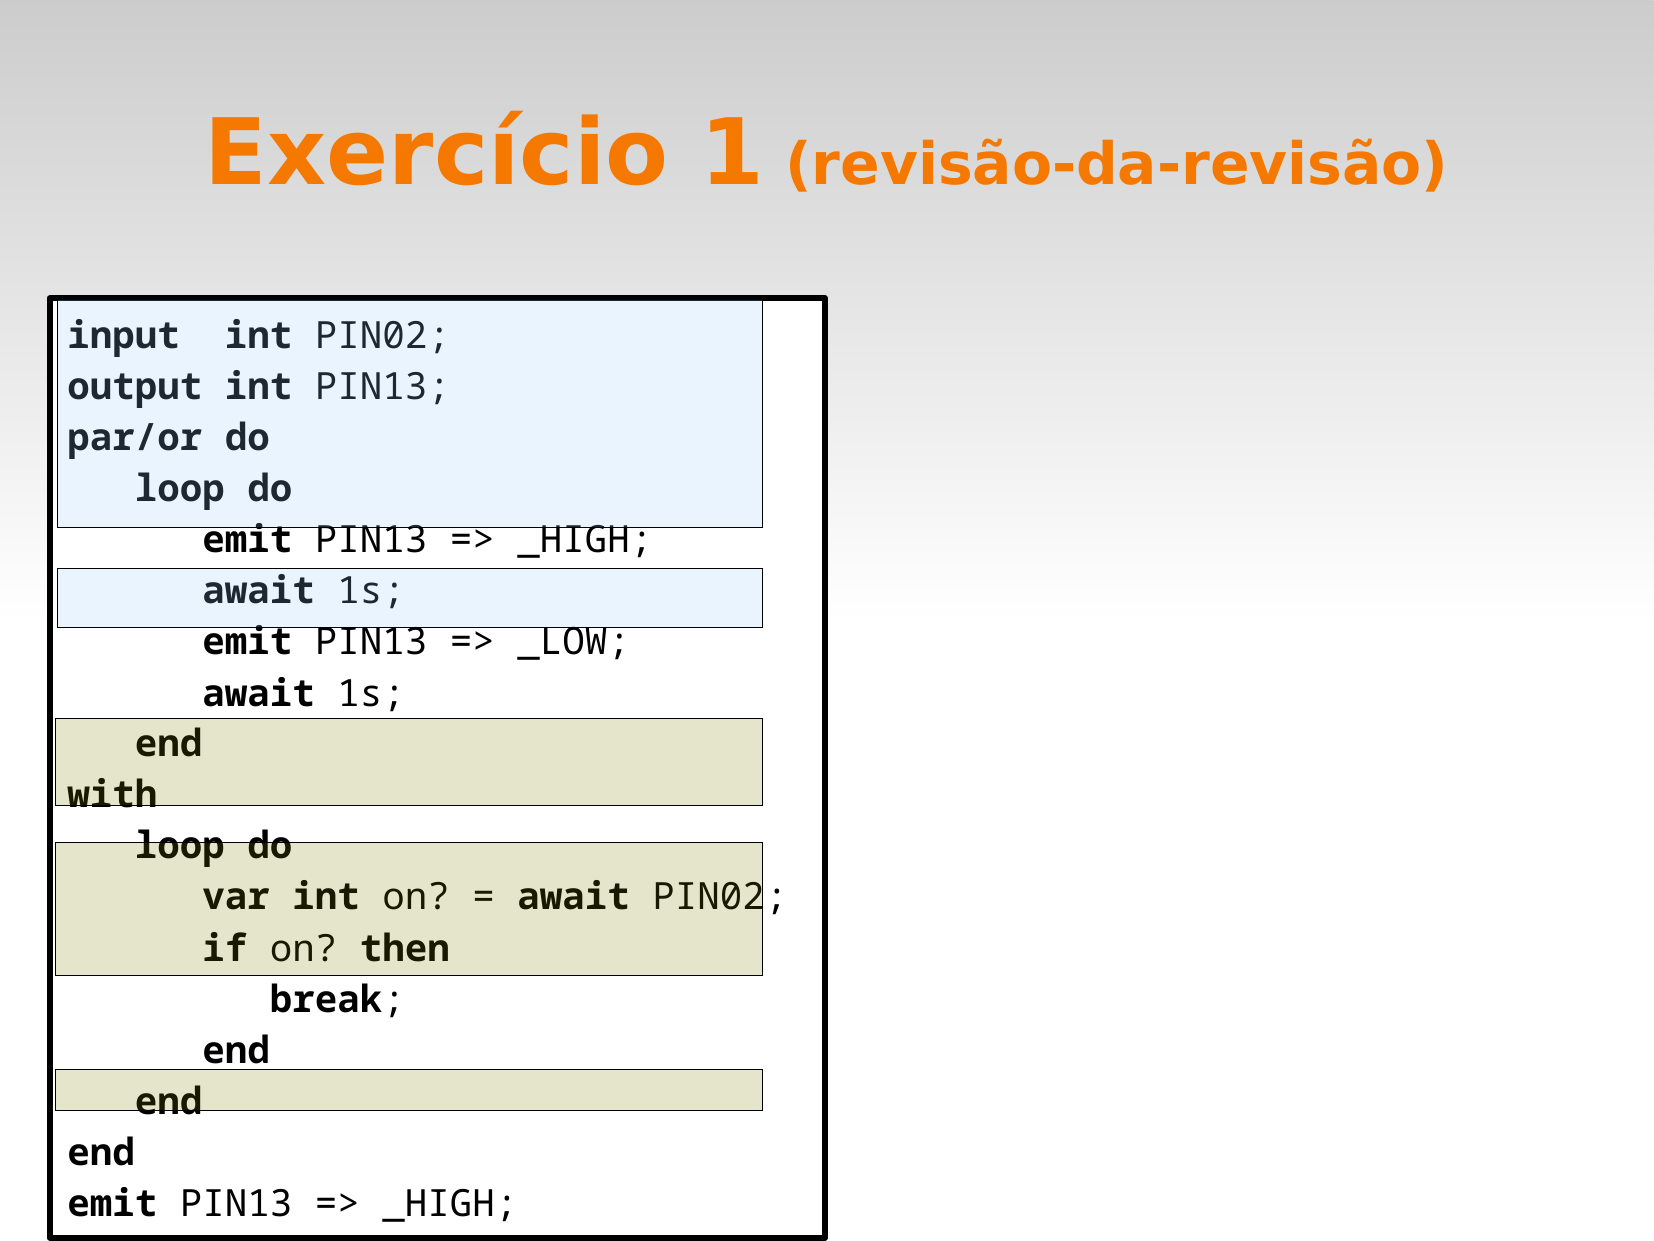

# Exercício 1 (revisão-da-revisão)
input int PIN02;
output int PIN13;
par/or do
 loop do
 emit PIN13 => _HIGH;
 await 1s;
 emit PIN13 => _LOW;
 await 1s;
 end
with
 loop do
 var int on? = await PIN02;
 if on? then
 break;
 end
 end
end
emit PIN13 => _HIGH;